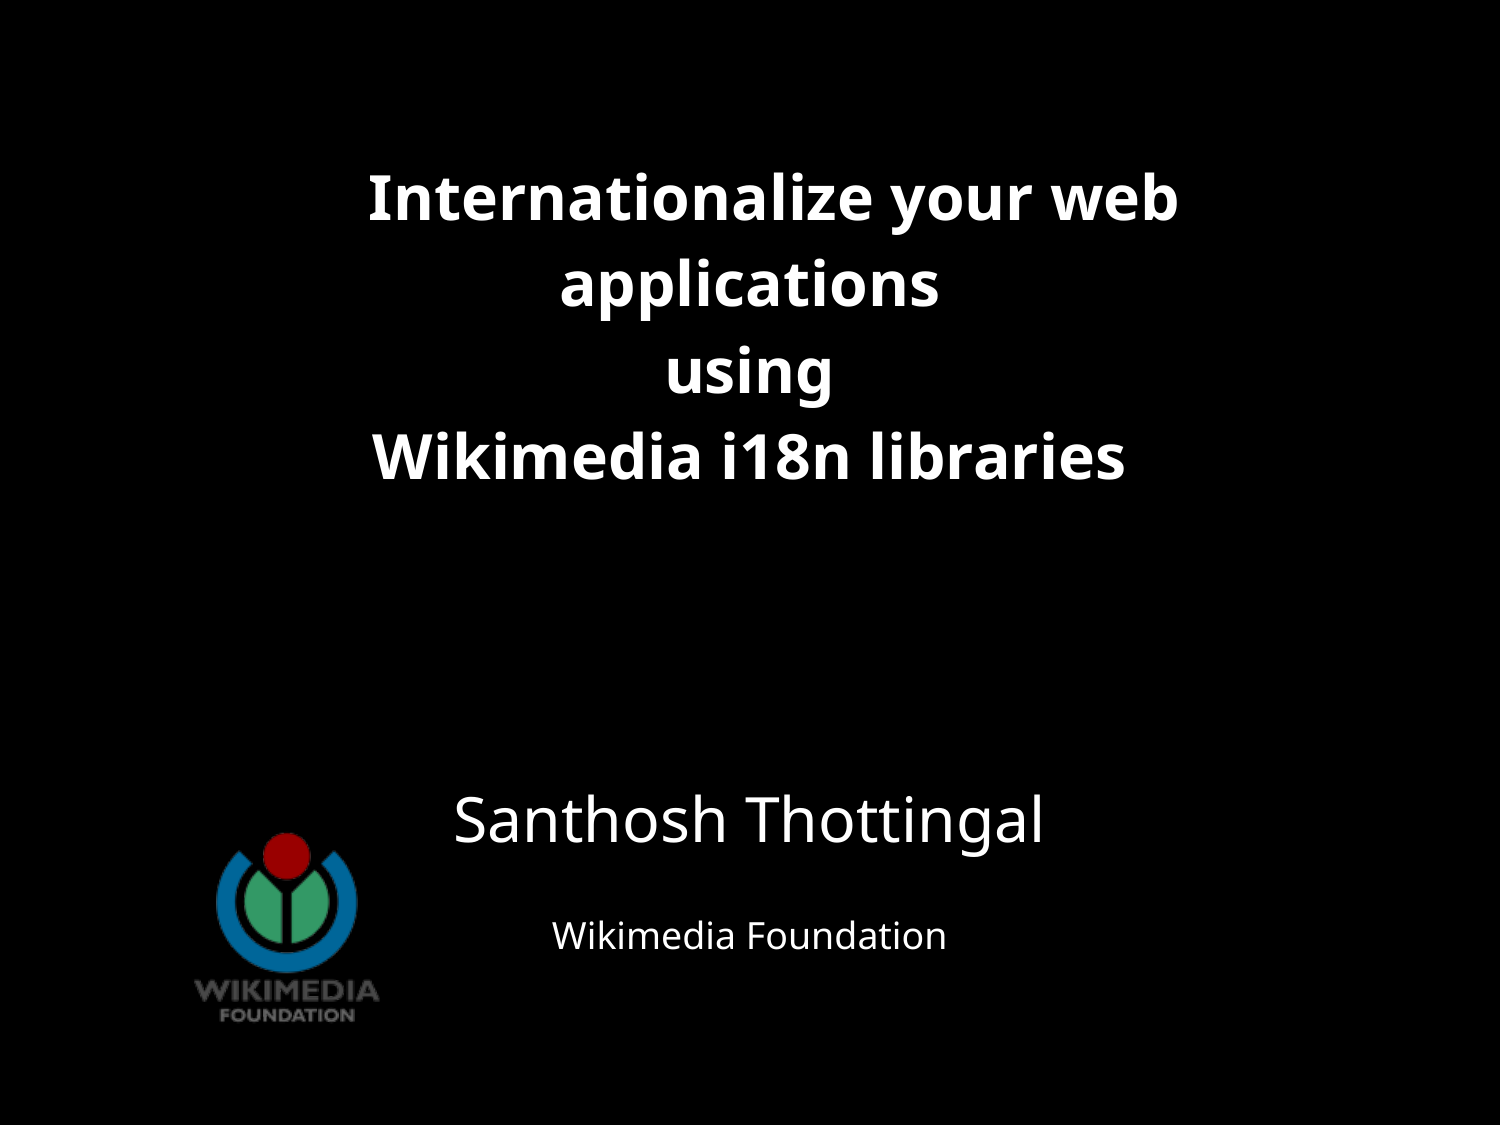

# Internationalize your web applications using Wikimedia i18n libraries
Santhosh Thottingal
Wikimedia Foundation